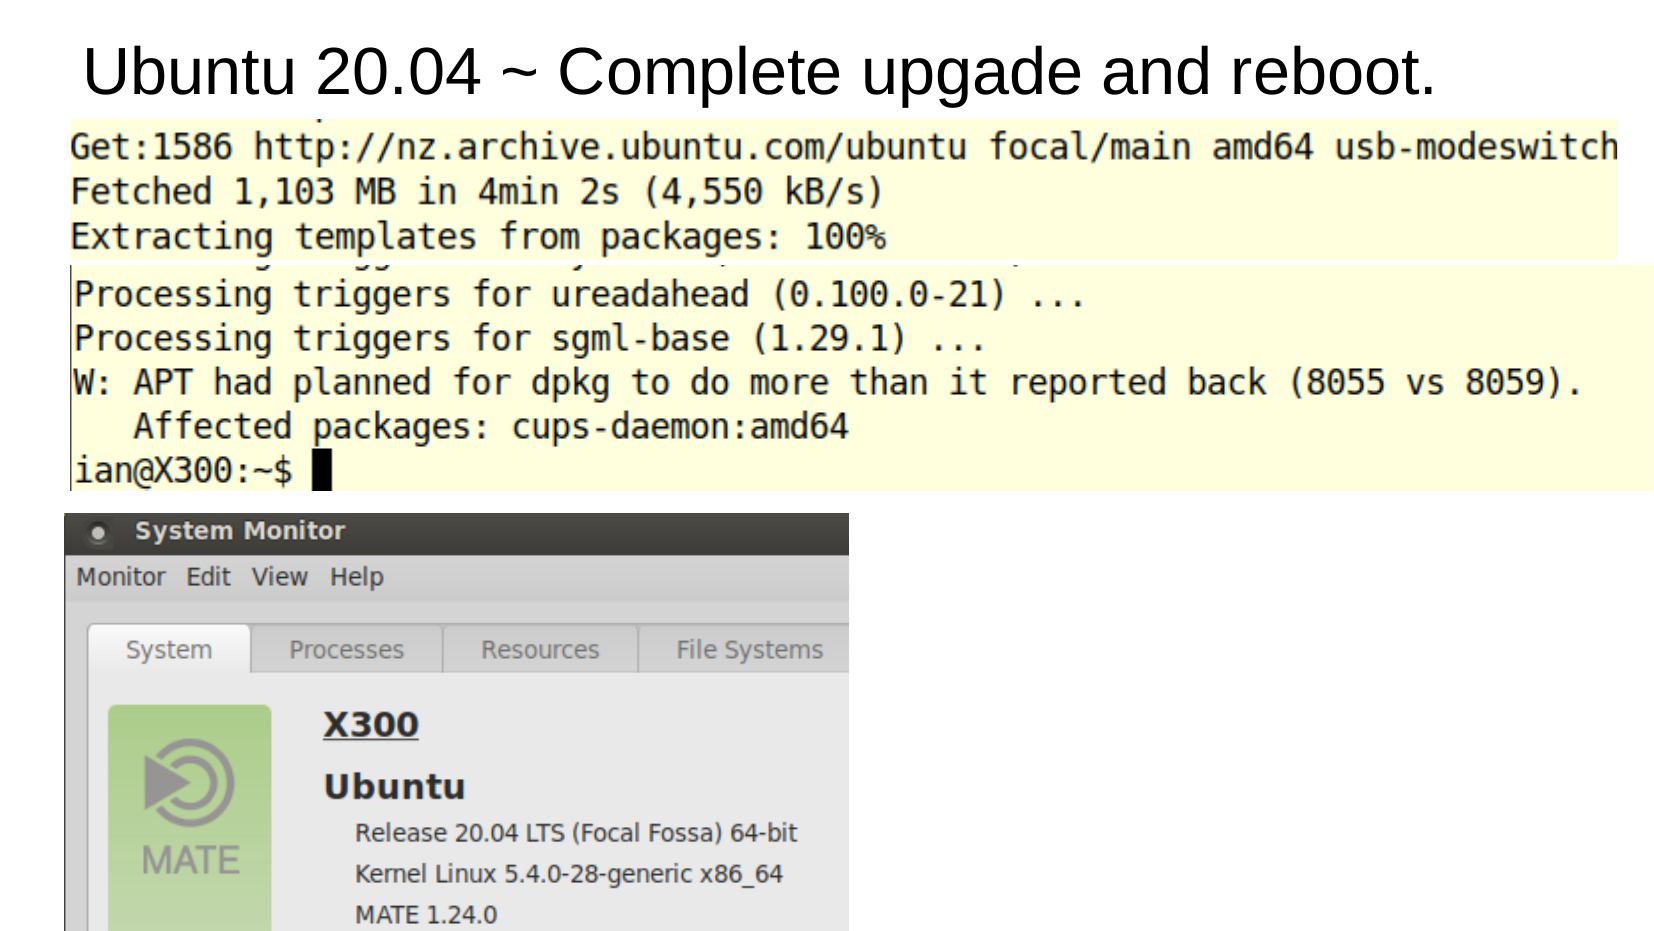

# Ubuntu 20.04 ~ Complete upgade and reboot.